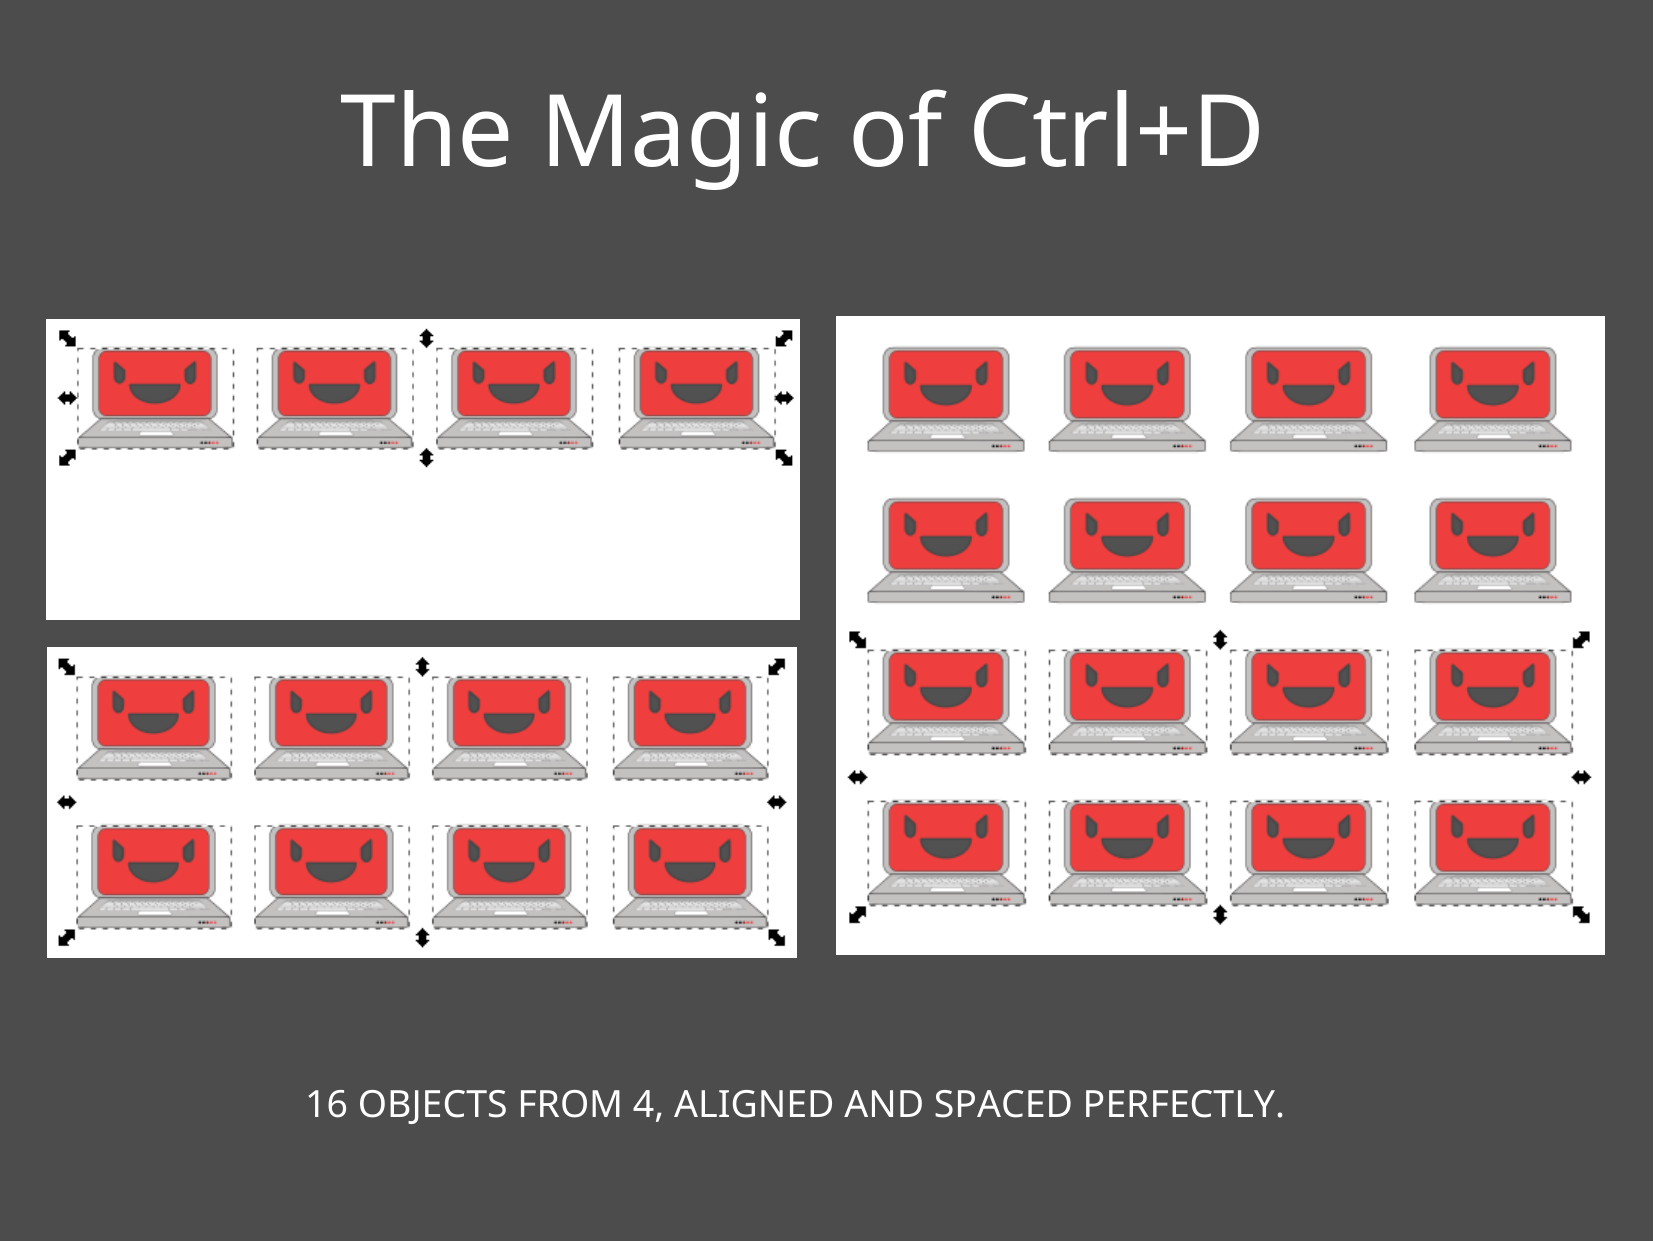

The Magic of Ctrl+D
# 16 OBJECTS FROM 4, ALIGNED AND SPACED PERFECTLY.